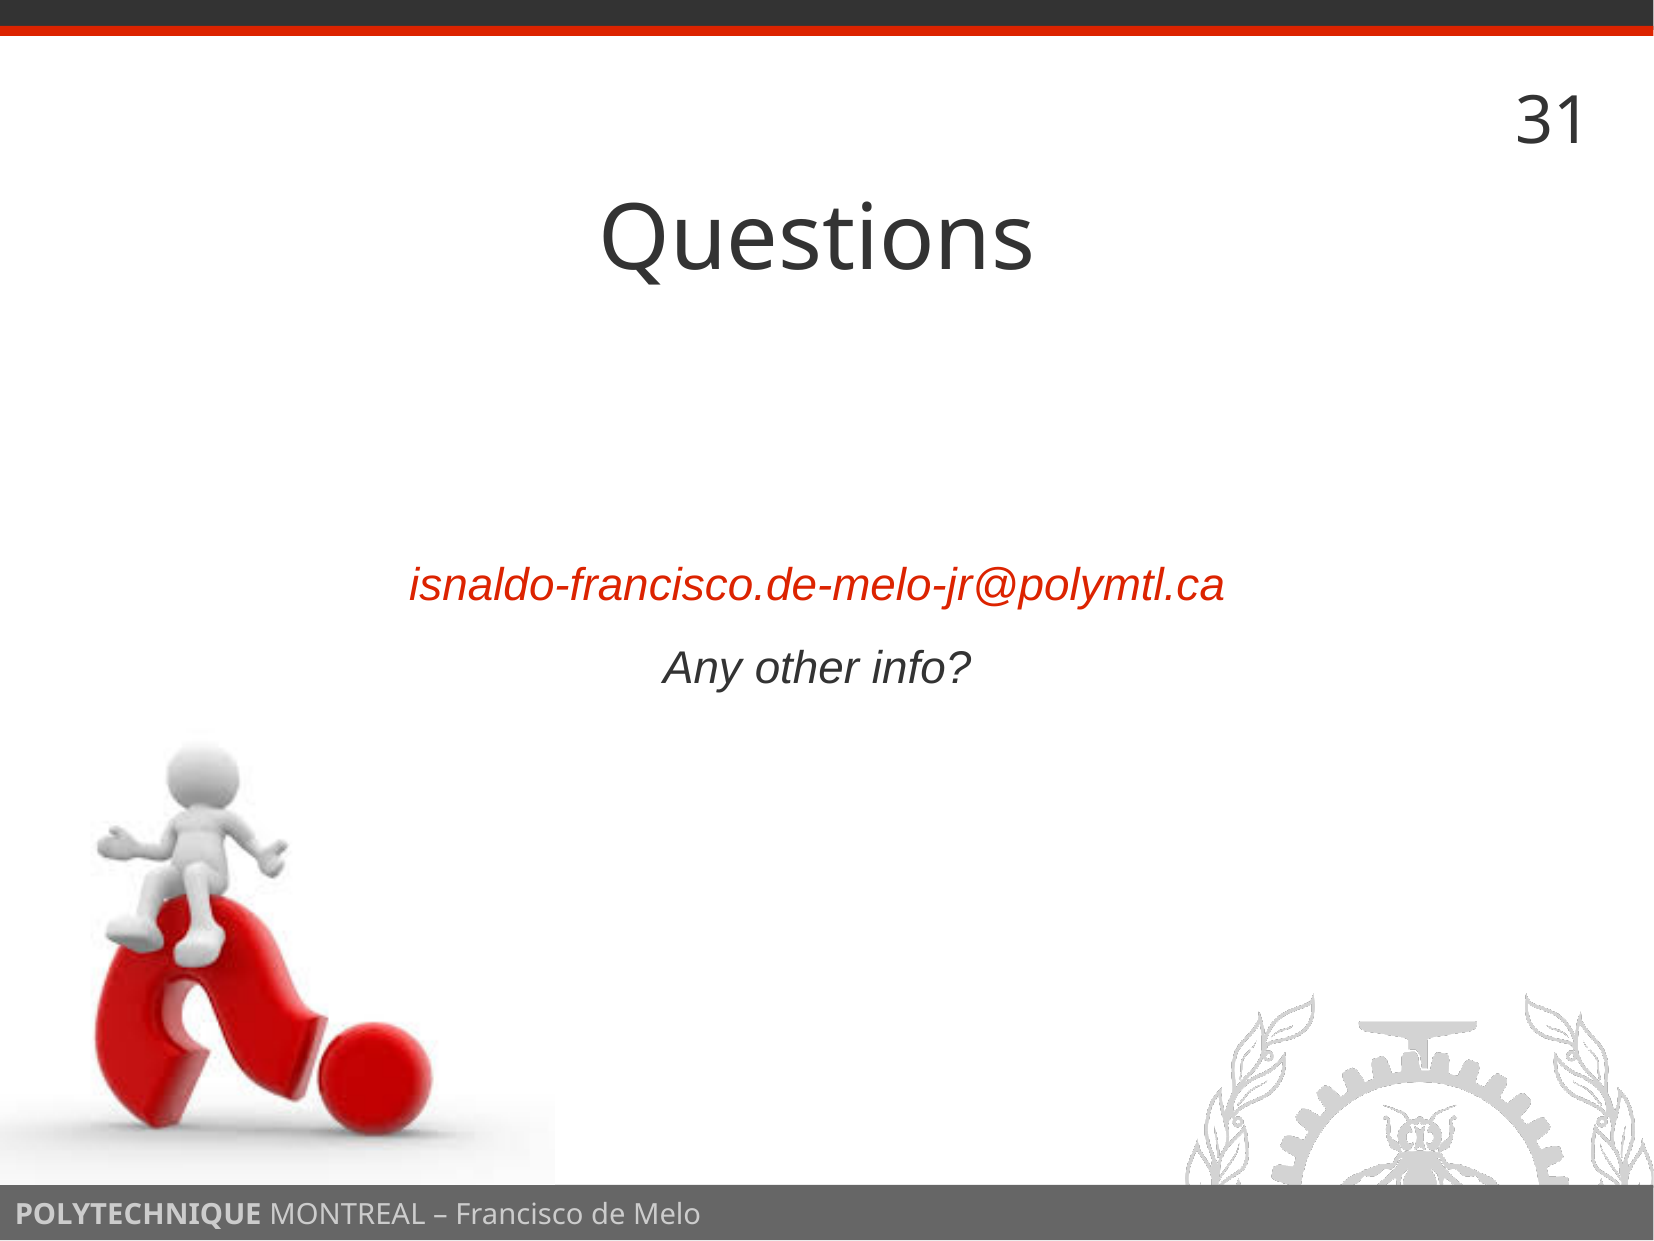

31
Questions
isnaldo-francisco.de-melo-jr@polymtl.ca
Any other info?
POLYTECHNIQUE MONTREAL – Francisco de Melo